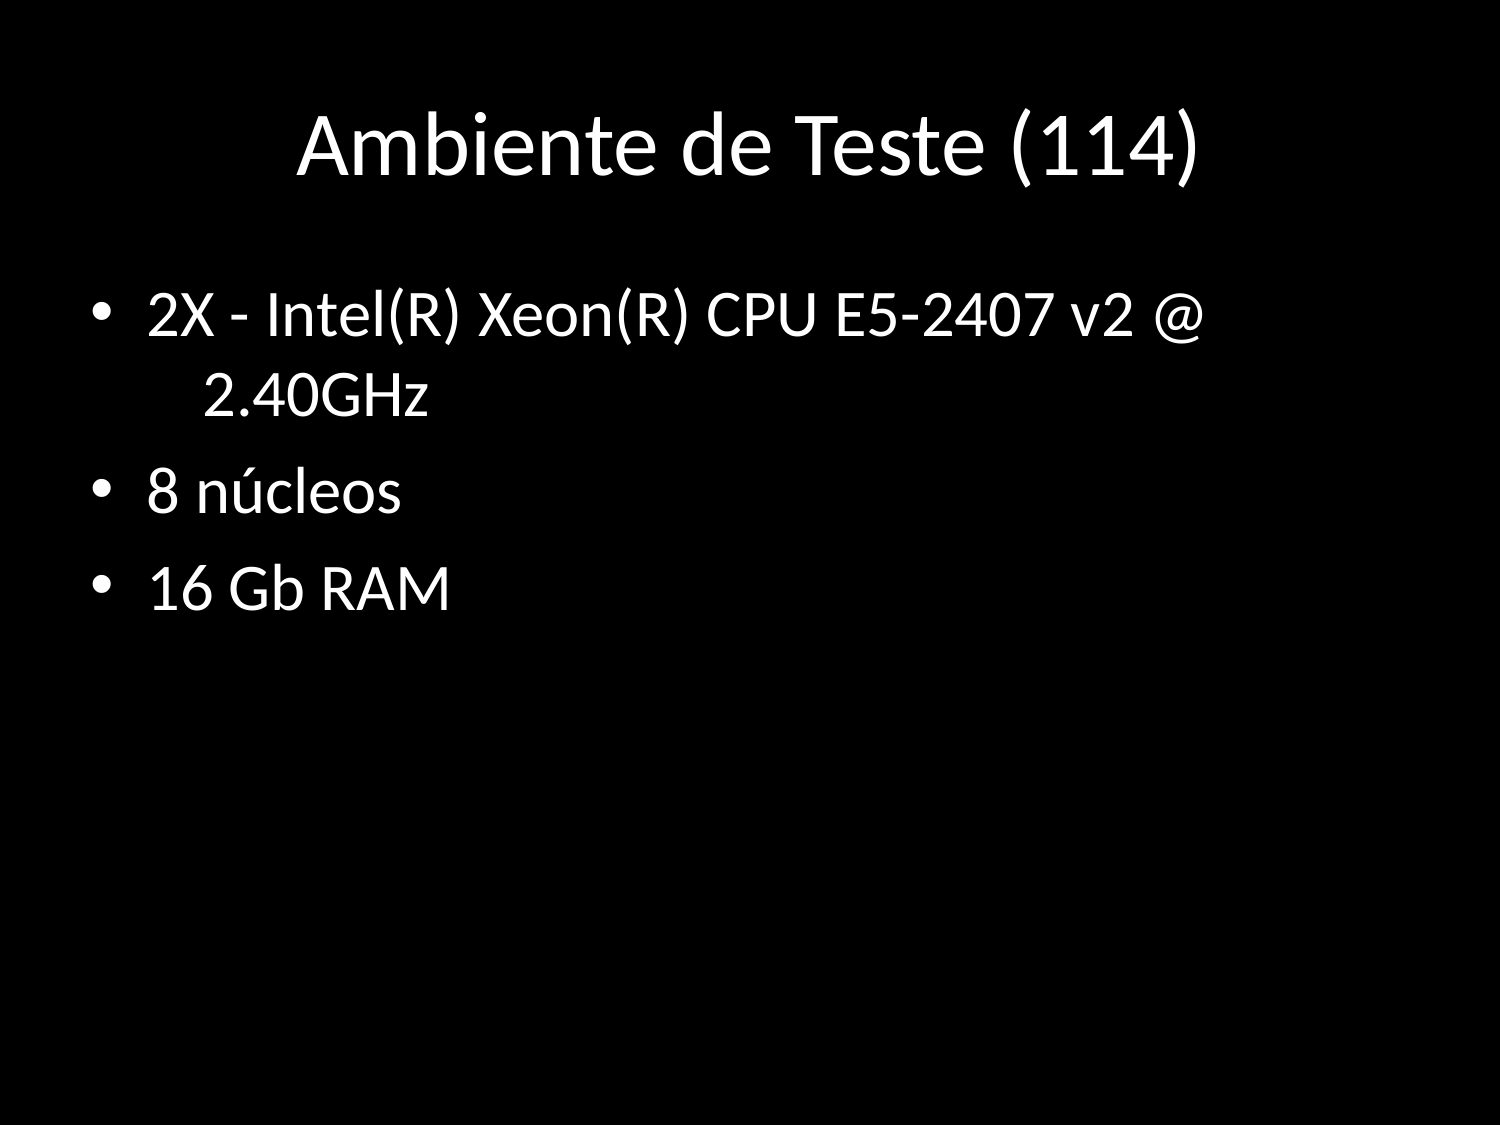

# Ambiente de Teste (114)
2X - Intel(R) Xeon(R) CPU E5-2407 v2 @ 2.40GHz
8 núcleos
16 Gb RAM